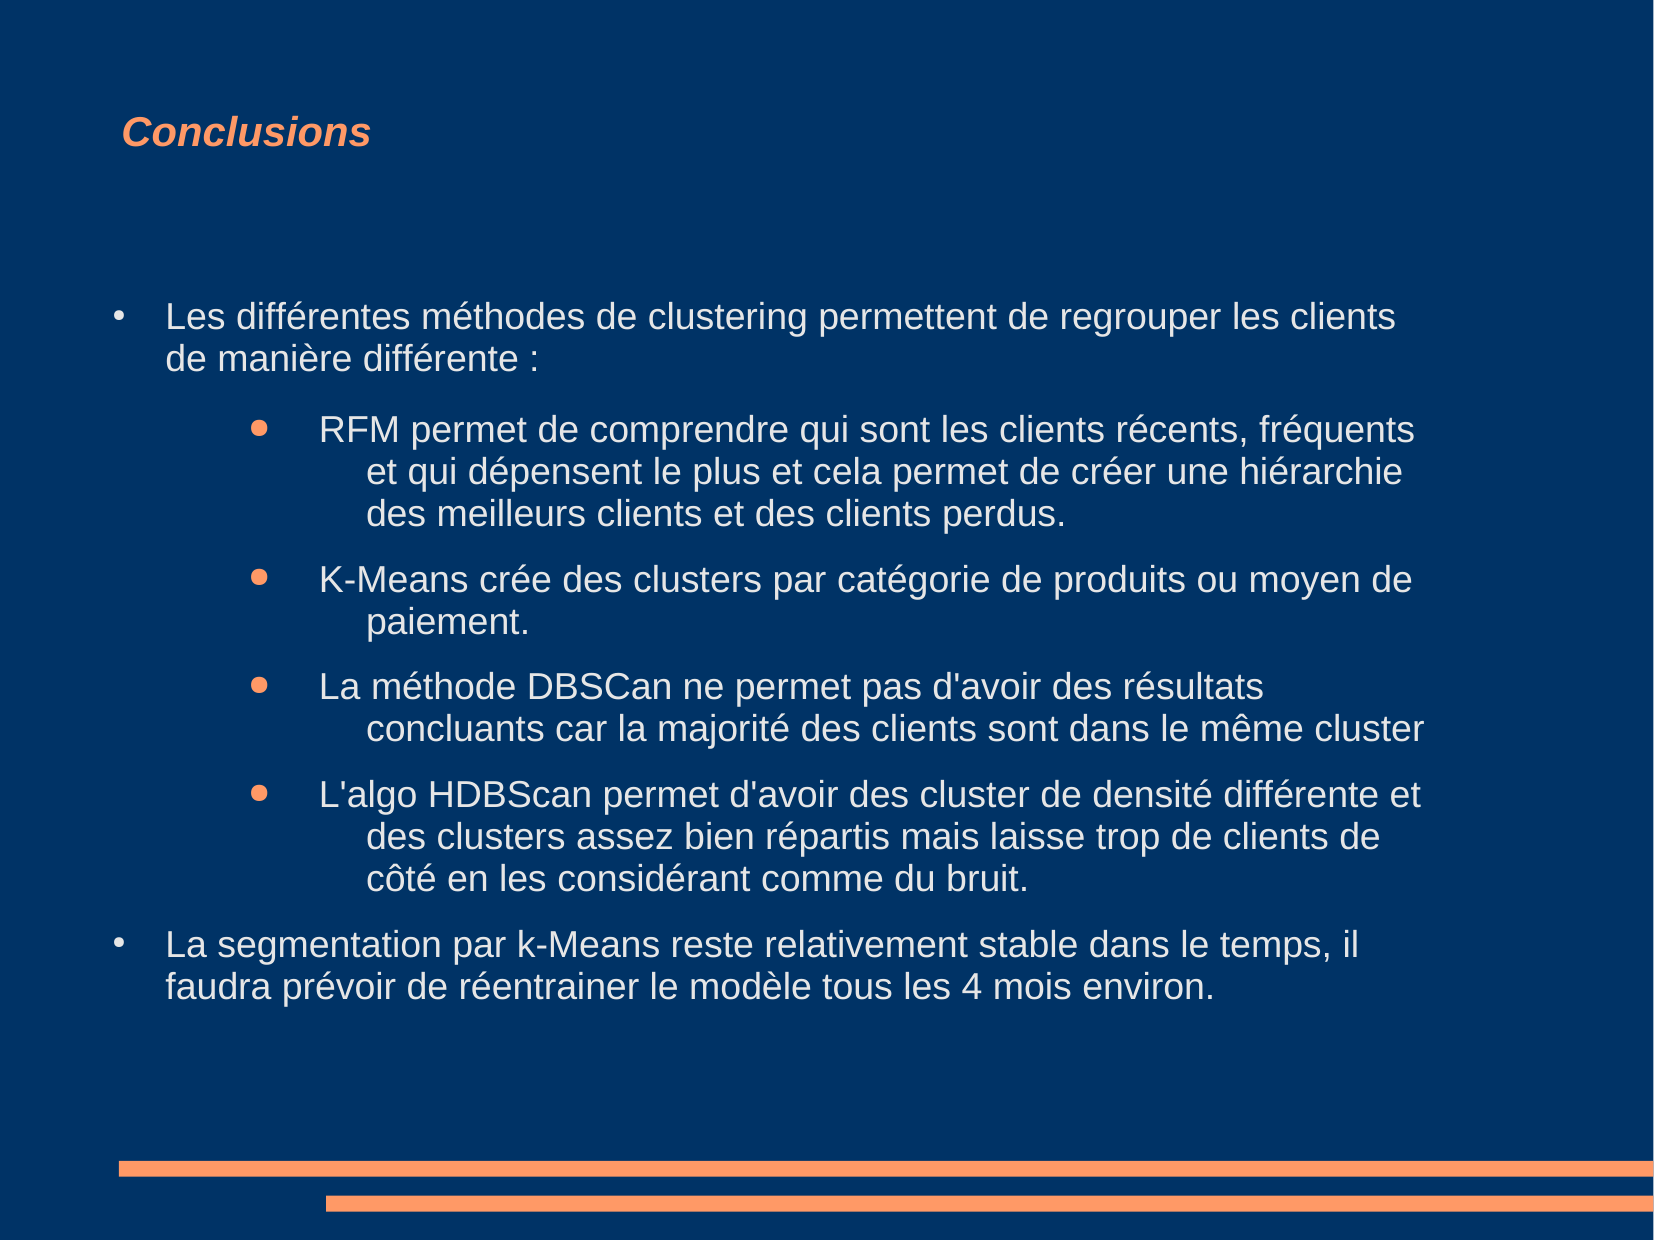

# Conclusions
Les différentes méthodes de clustering permettent de regrouper les clients de manière différente :
RFM permet de comprendre qui sont les clients récents, fréquents et qui dépensent le plus et cela permet de créer une hiérarchie des meilleurs clients et des clients perdus.
K-Means crée des clusters par catégorie de produits ou moyen de paiement.
La méthode DBSCan ne permet pas d'avoir des résultats concluants car la majorité des clients sont dans le même cluster
L'algo HDBScan permet d'avoir des cluster de densité différente et des clusters assez bien répartis mais laisse trop de clients de côté en les considérant comme du bruit.
La segmentation par k-Means reste relativement stable dans le temps, il faudra prévoir de réentrainer le modèle tous les 4 mois environ.